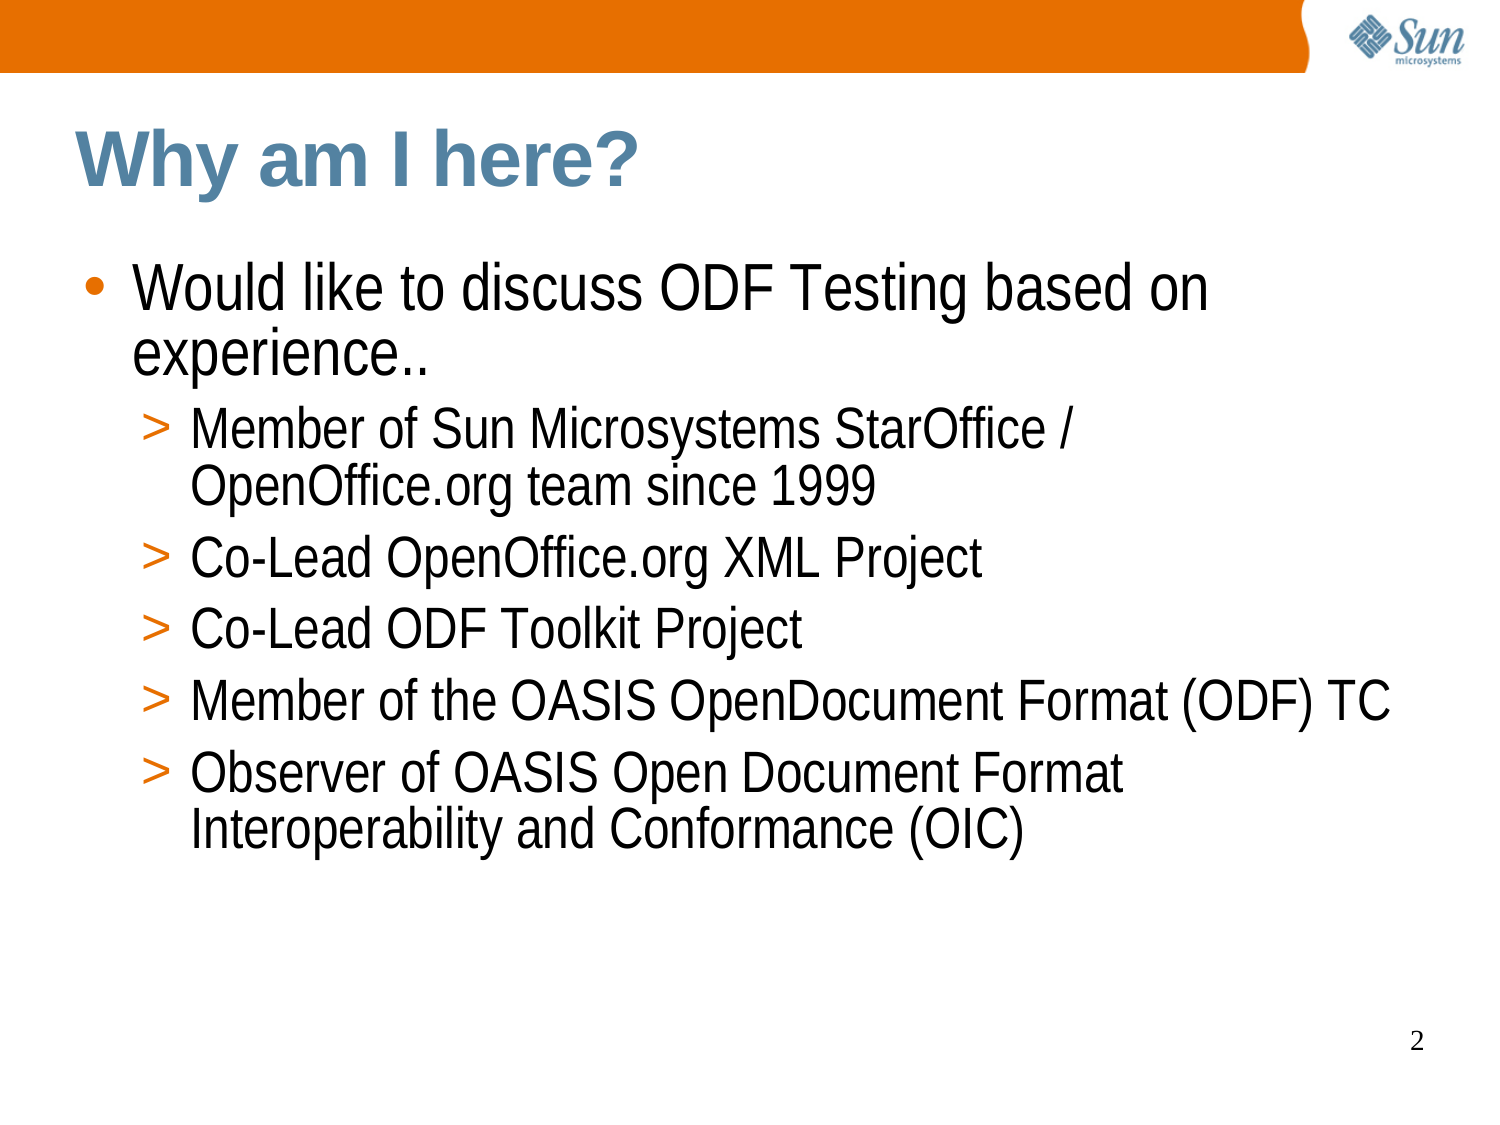

# Why am I here?
Would like to discuss ODF Testing based on experience..
Member of Sun Microsystems StarOffice / OpenOffice.org team since 1999
Co-Lead OpenOffice.org XML Project
Co-Lead ODF Toolkit Project
Member of the OASIS OpenDocument Format (ODF) TC
Observer of OASIS Open Document Format Interoperability and Conformance (OIC)
2